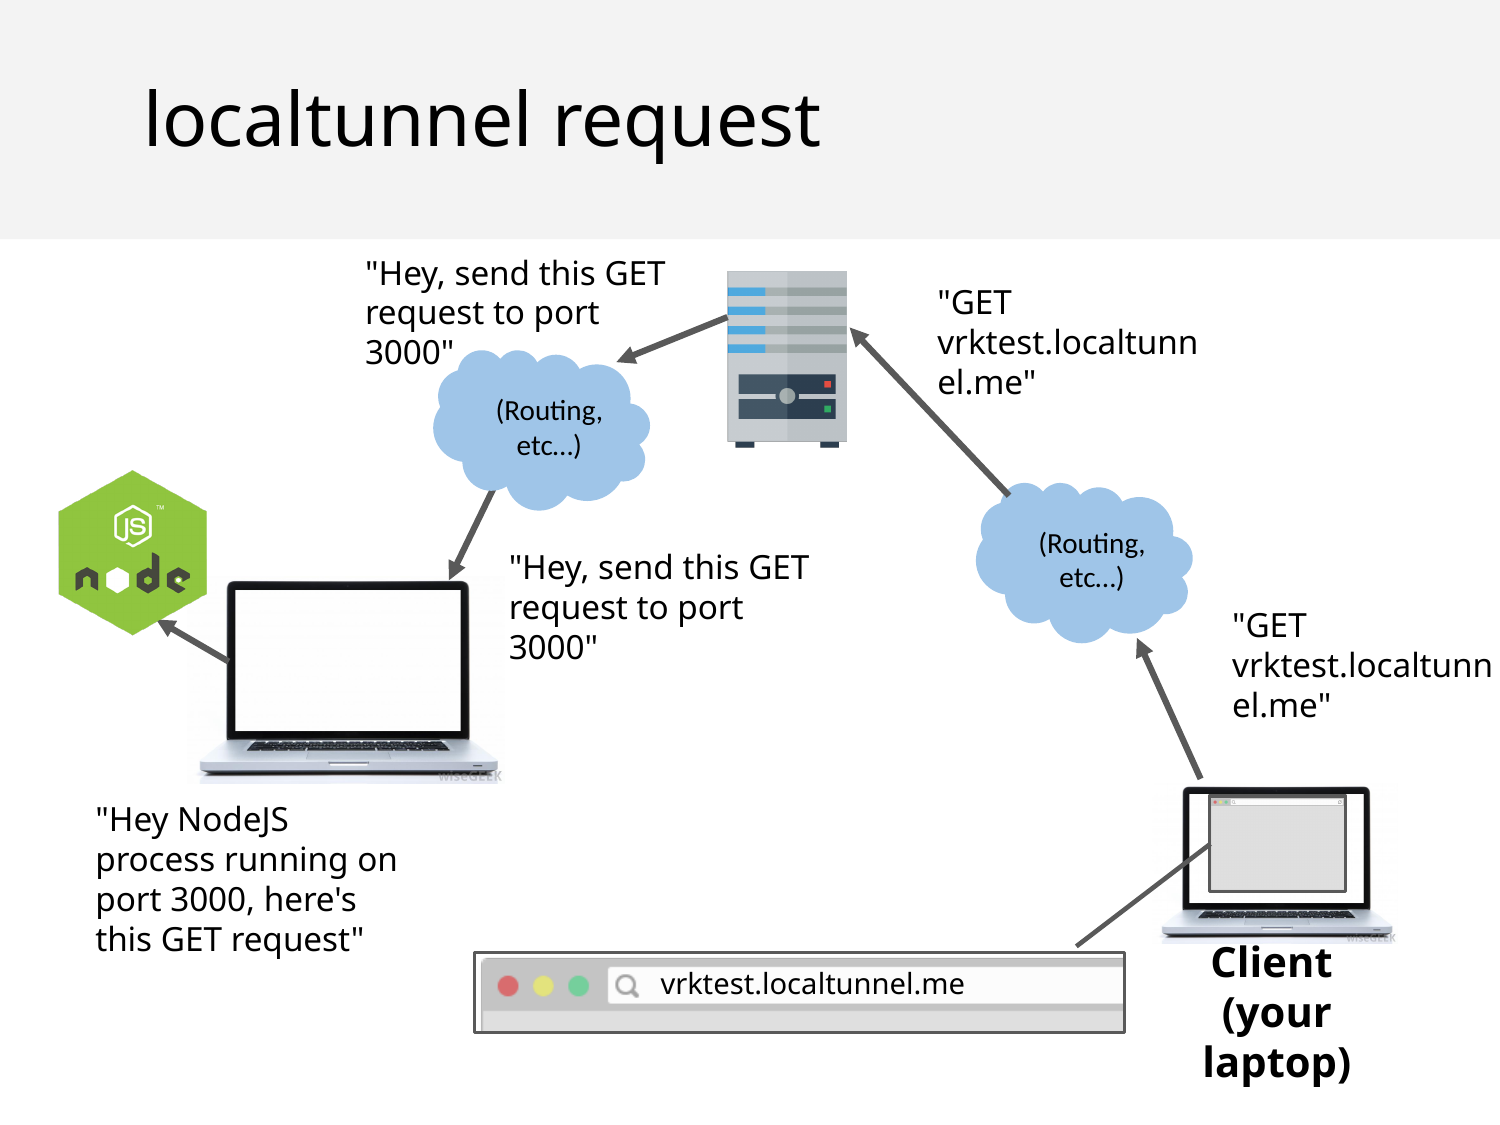

# localtunnel request
"Hey, send this GET request to port 3000"
"GET vrktest.localtunnel.me"
(Routing, etc…)
(Routing, etc…)
"Hey, send this GET request to port 3000"
"GET vrktest.localtunnel.me"
"Hey NodeJS process running on port 3000, here's this GET request"
vrktest.localtunnel.me
Client
(your laptop)